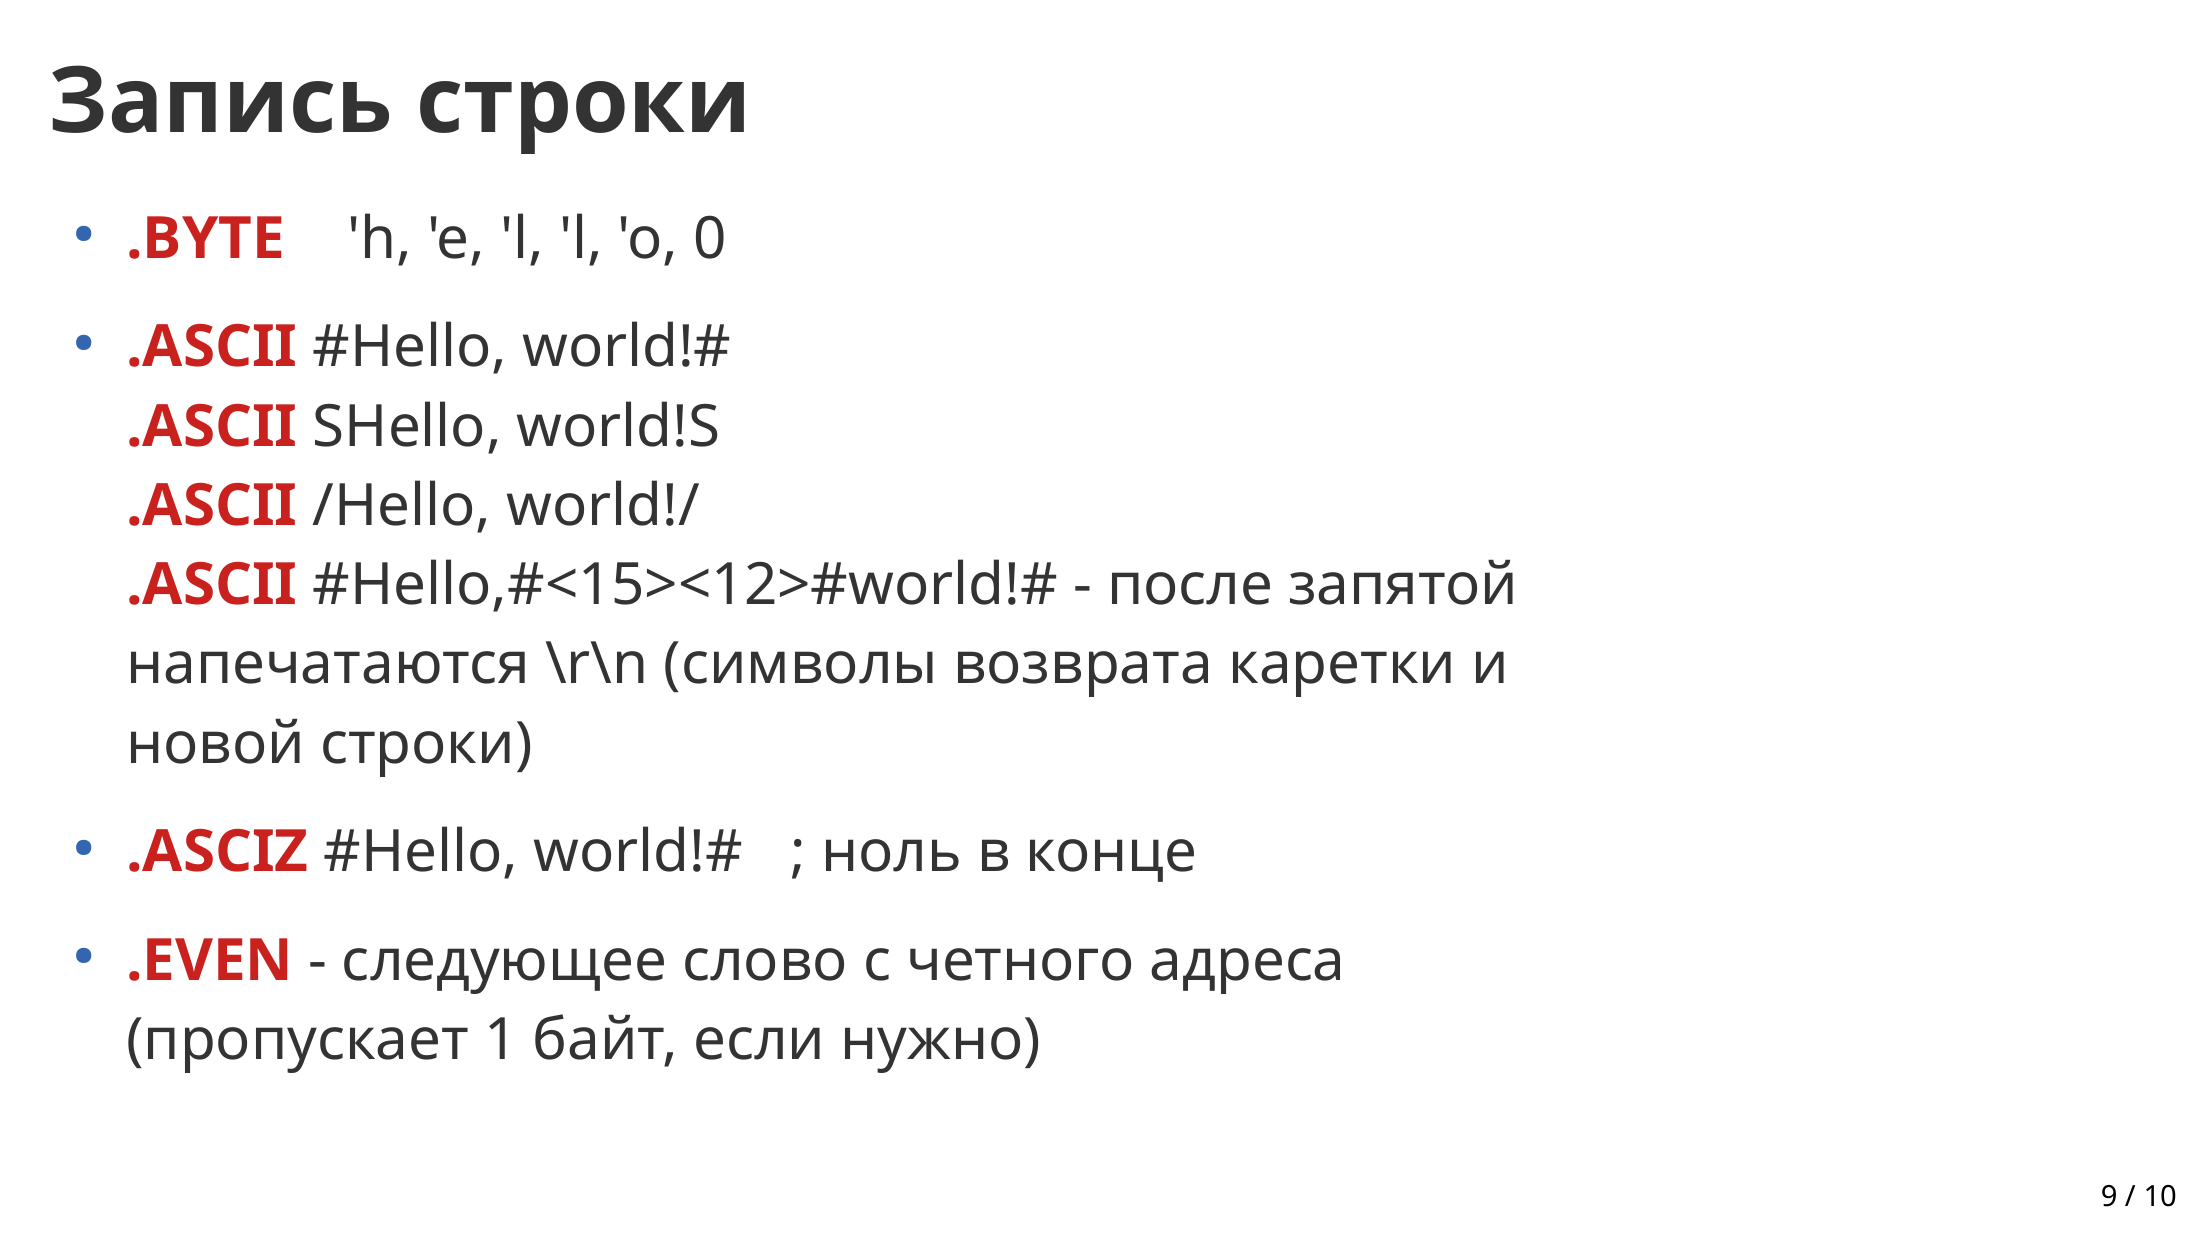

# Запись строки
.BYTE	'h, 'e, 'l, 'l, 'o, 0
.ASCII #Hello, world!#
.ASCII SHello, world!S
.ASCII /Hello, world!/
.ASCII #Hello,#<15><12>#world!# - после запятой напечатаются \r\n (символы возврата каретки и новой строки)
.ASCIZ #Hello, world!#	; ноль в конце
.EVEN - следующее слово с четного адреса (пропускает 1 байт, если нужно)
9